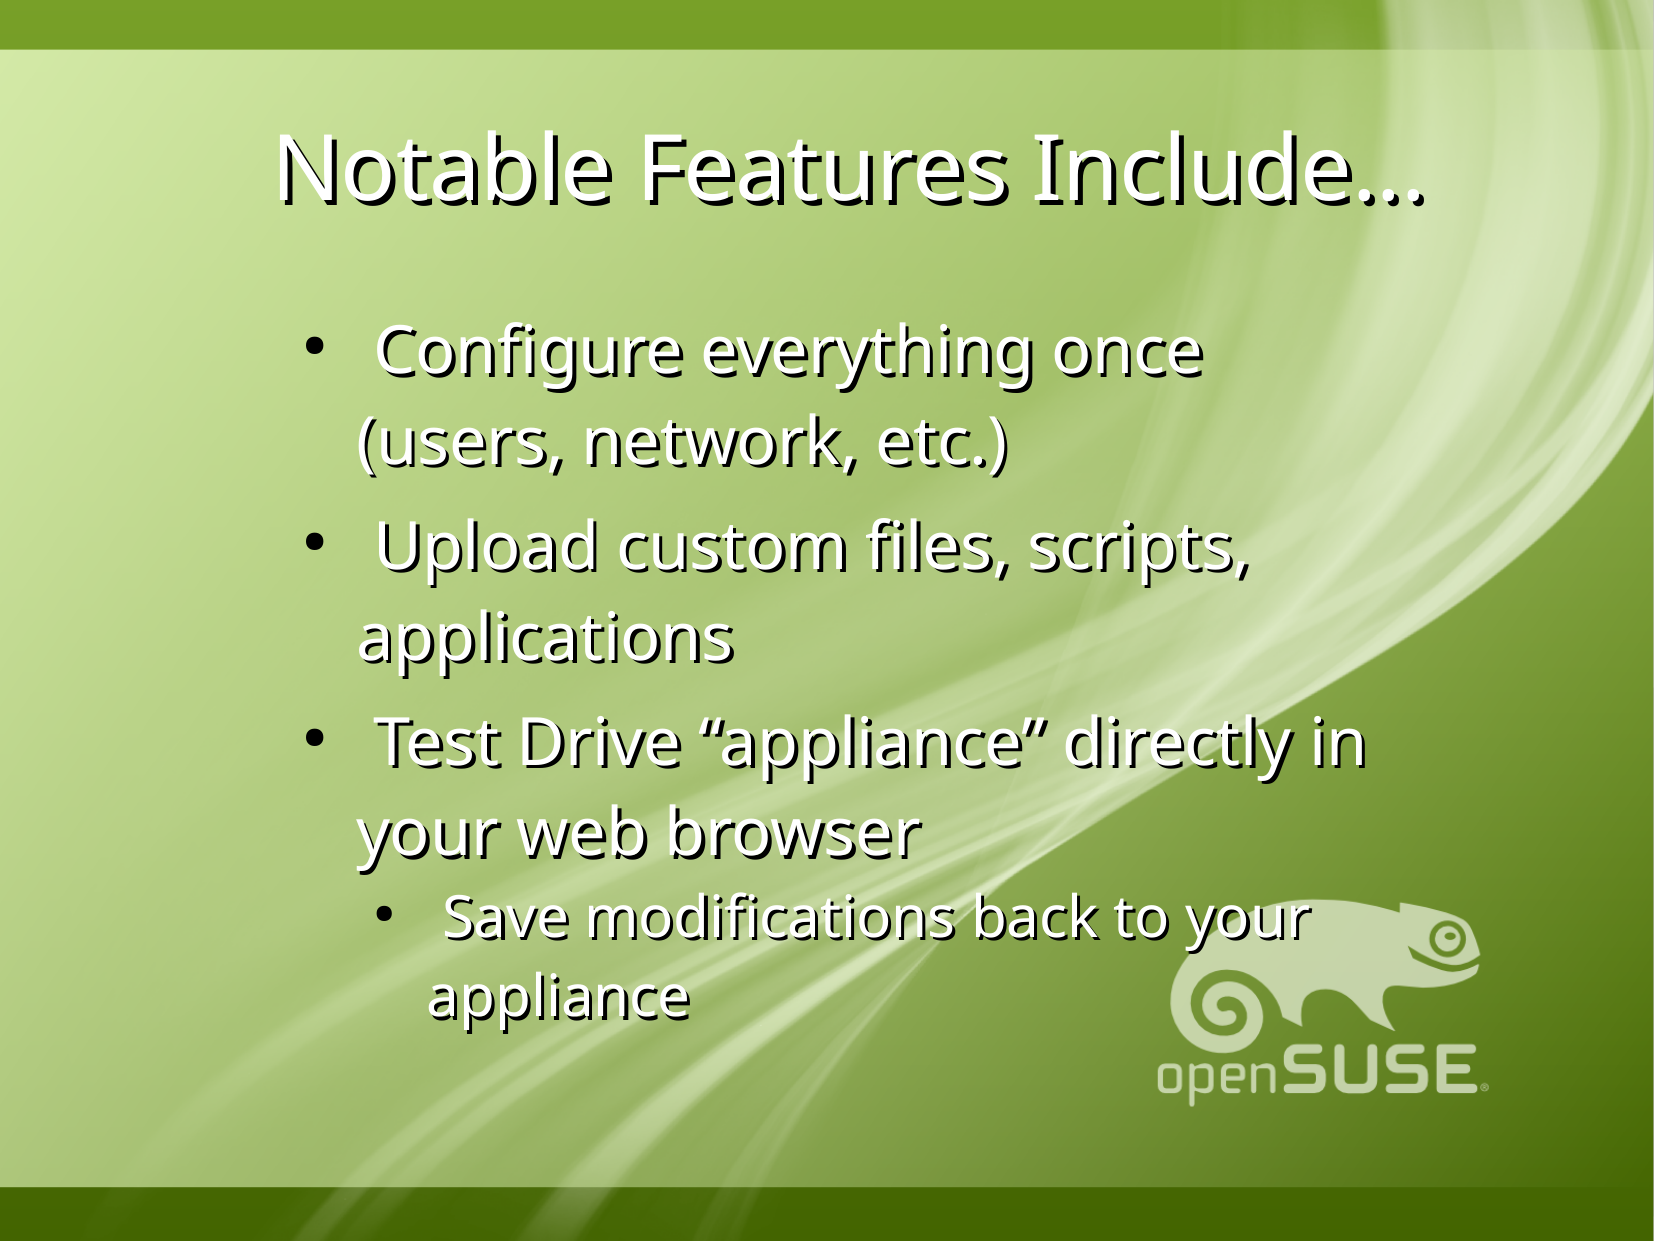

# Notable Features Include...
 Configure everything once (users, network, etc.)
 Upload custom files, scripts, applications
 Test Drive “appliance” directly in your web browser
 Save modifications back to your appliance